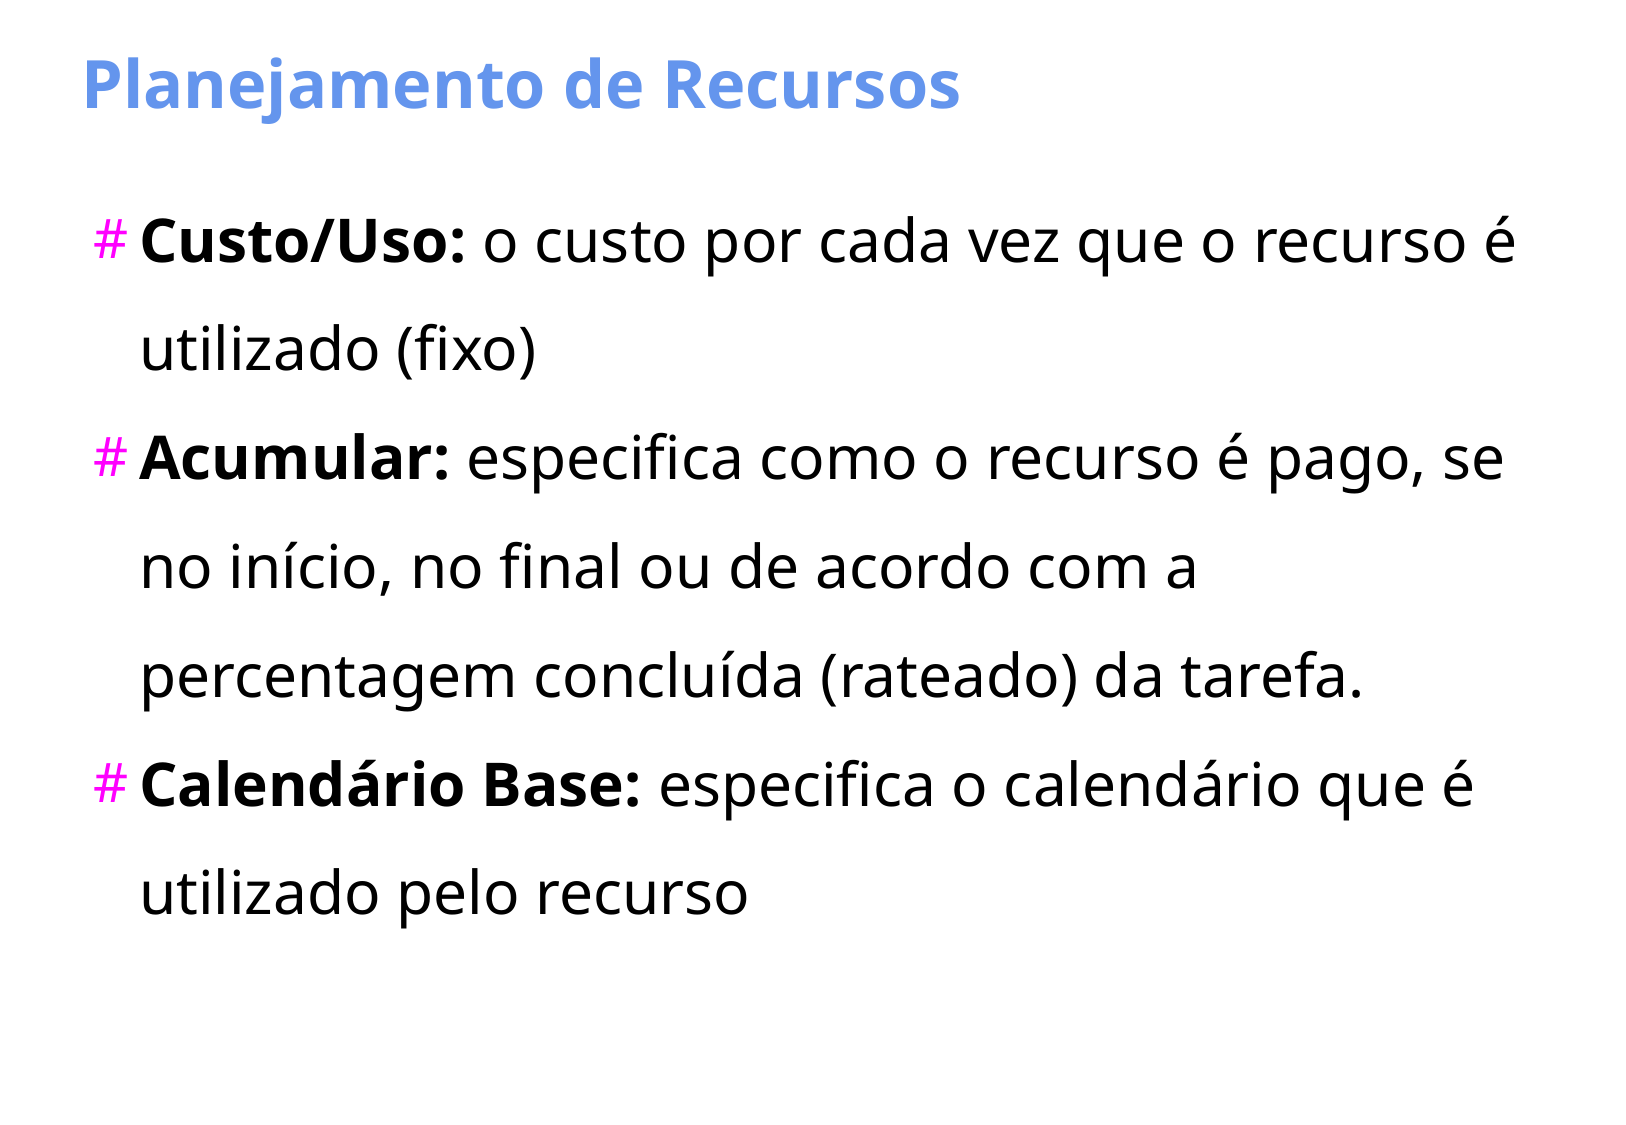

# Planejamento de Recursos
Custo/Uso: o custo por cada vez que o recurso é utilizado (fixo)
Acumular: especifica como o recurso é pago, se no início, no final ou de acordo com a percentagem concluída (rateado) da tarefa.
Calendário Base: especifica o calendário que é utilizado pelo recurso